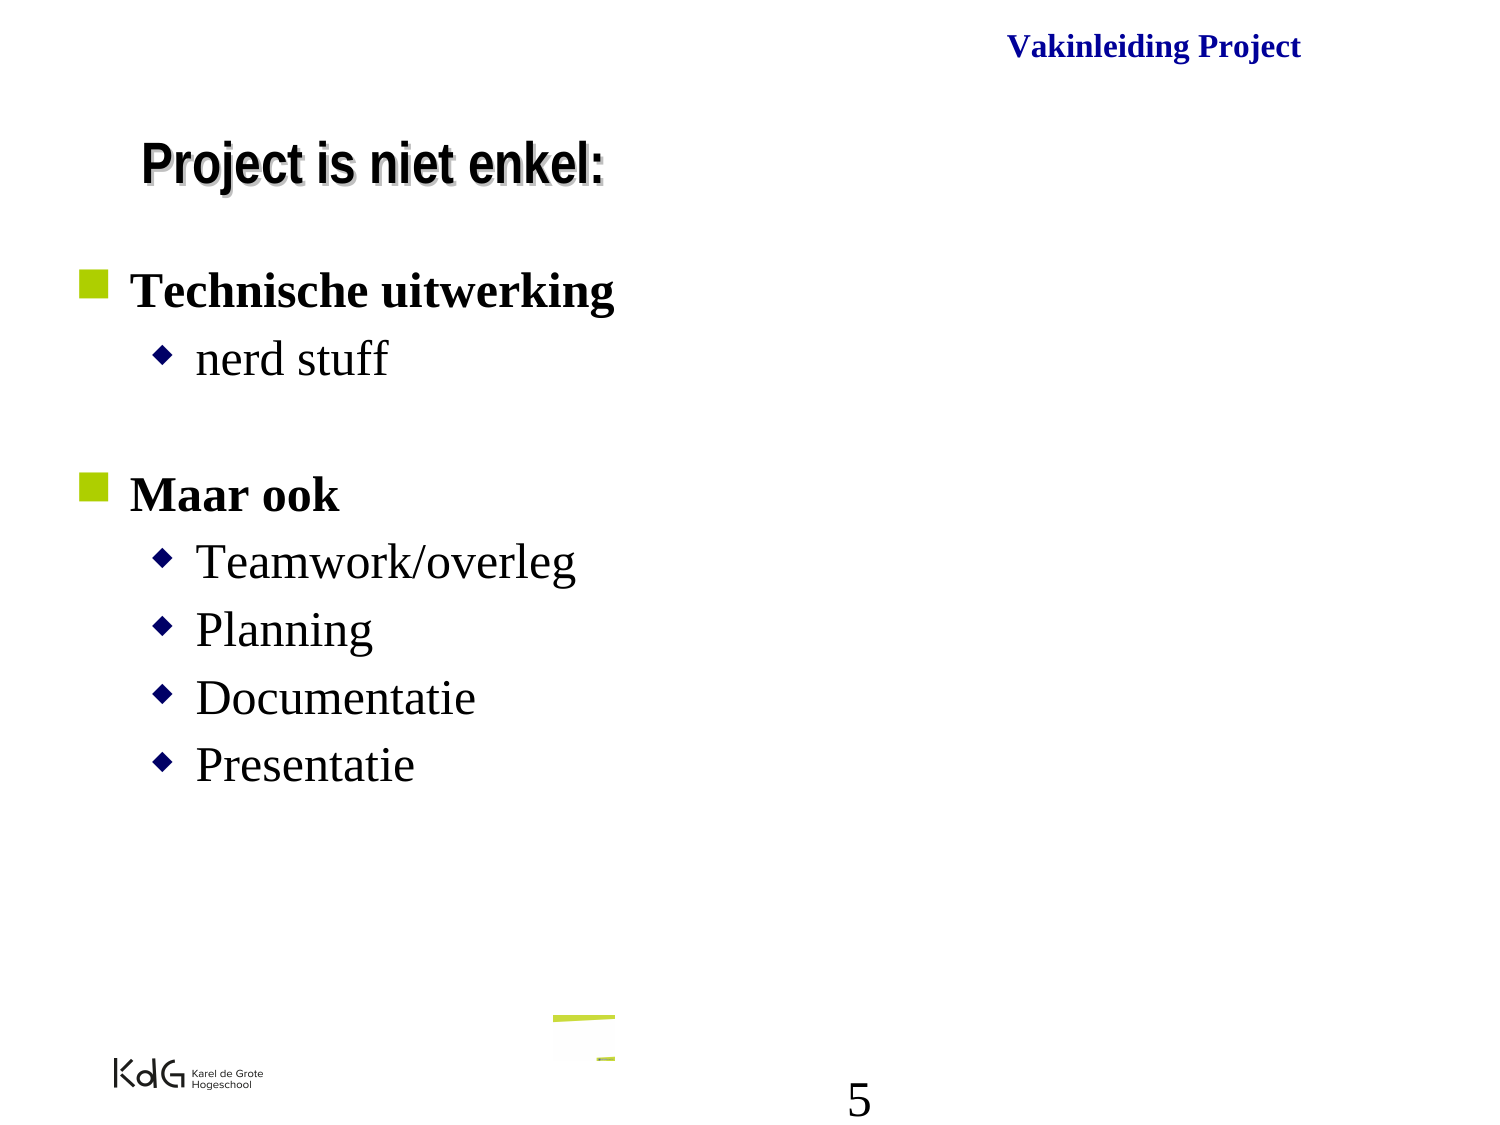

# Project is niet enkel:
Technische uitwerking
nerd stuff
Maar ook
Teamwork/overleg
Planning
Documentatie
Presentatie